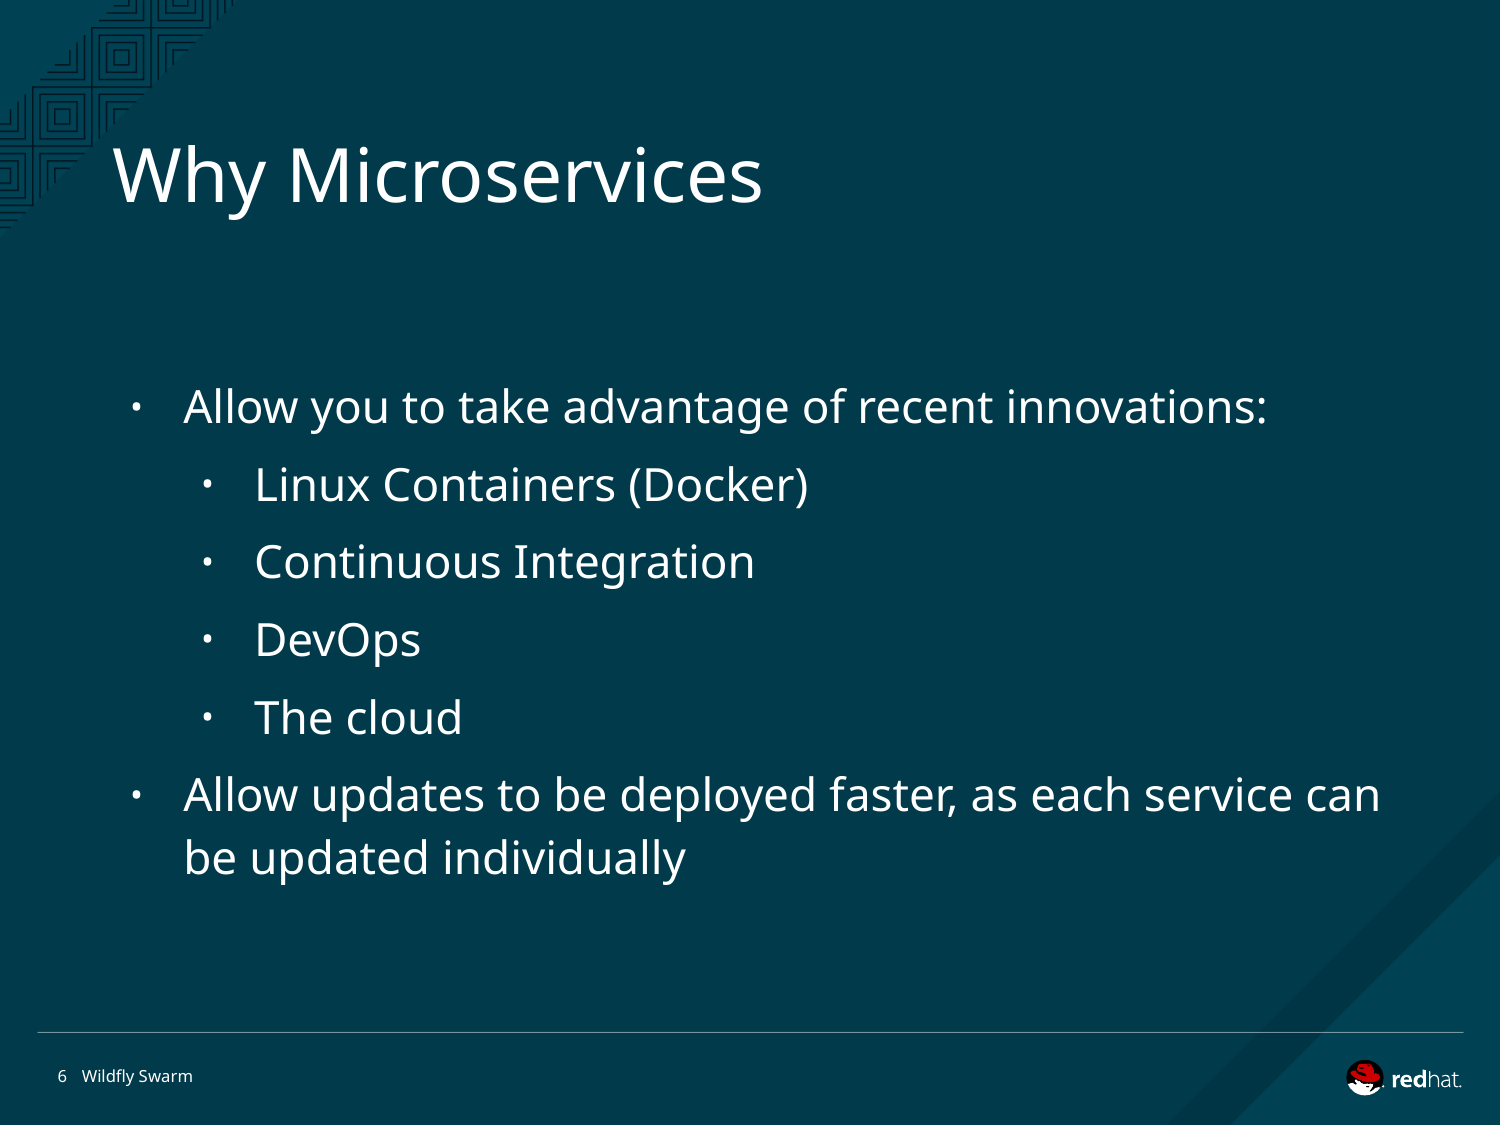

# Why Microservices
Allow you to take advantage of recent innovations:
Linux Containers (Docker)
Continuous Integration
DevOps
The cloud
Allow updates to be deployed faster, as each service can be updated individually
6
Wildfly Swarm